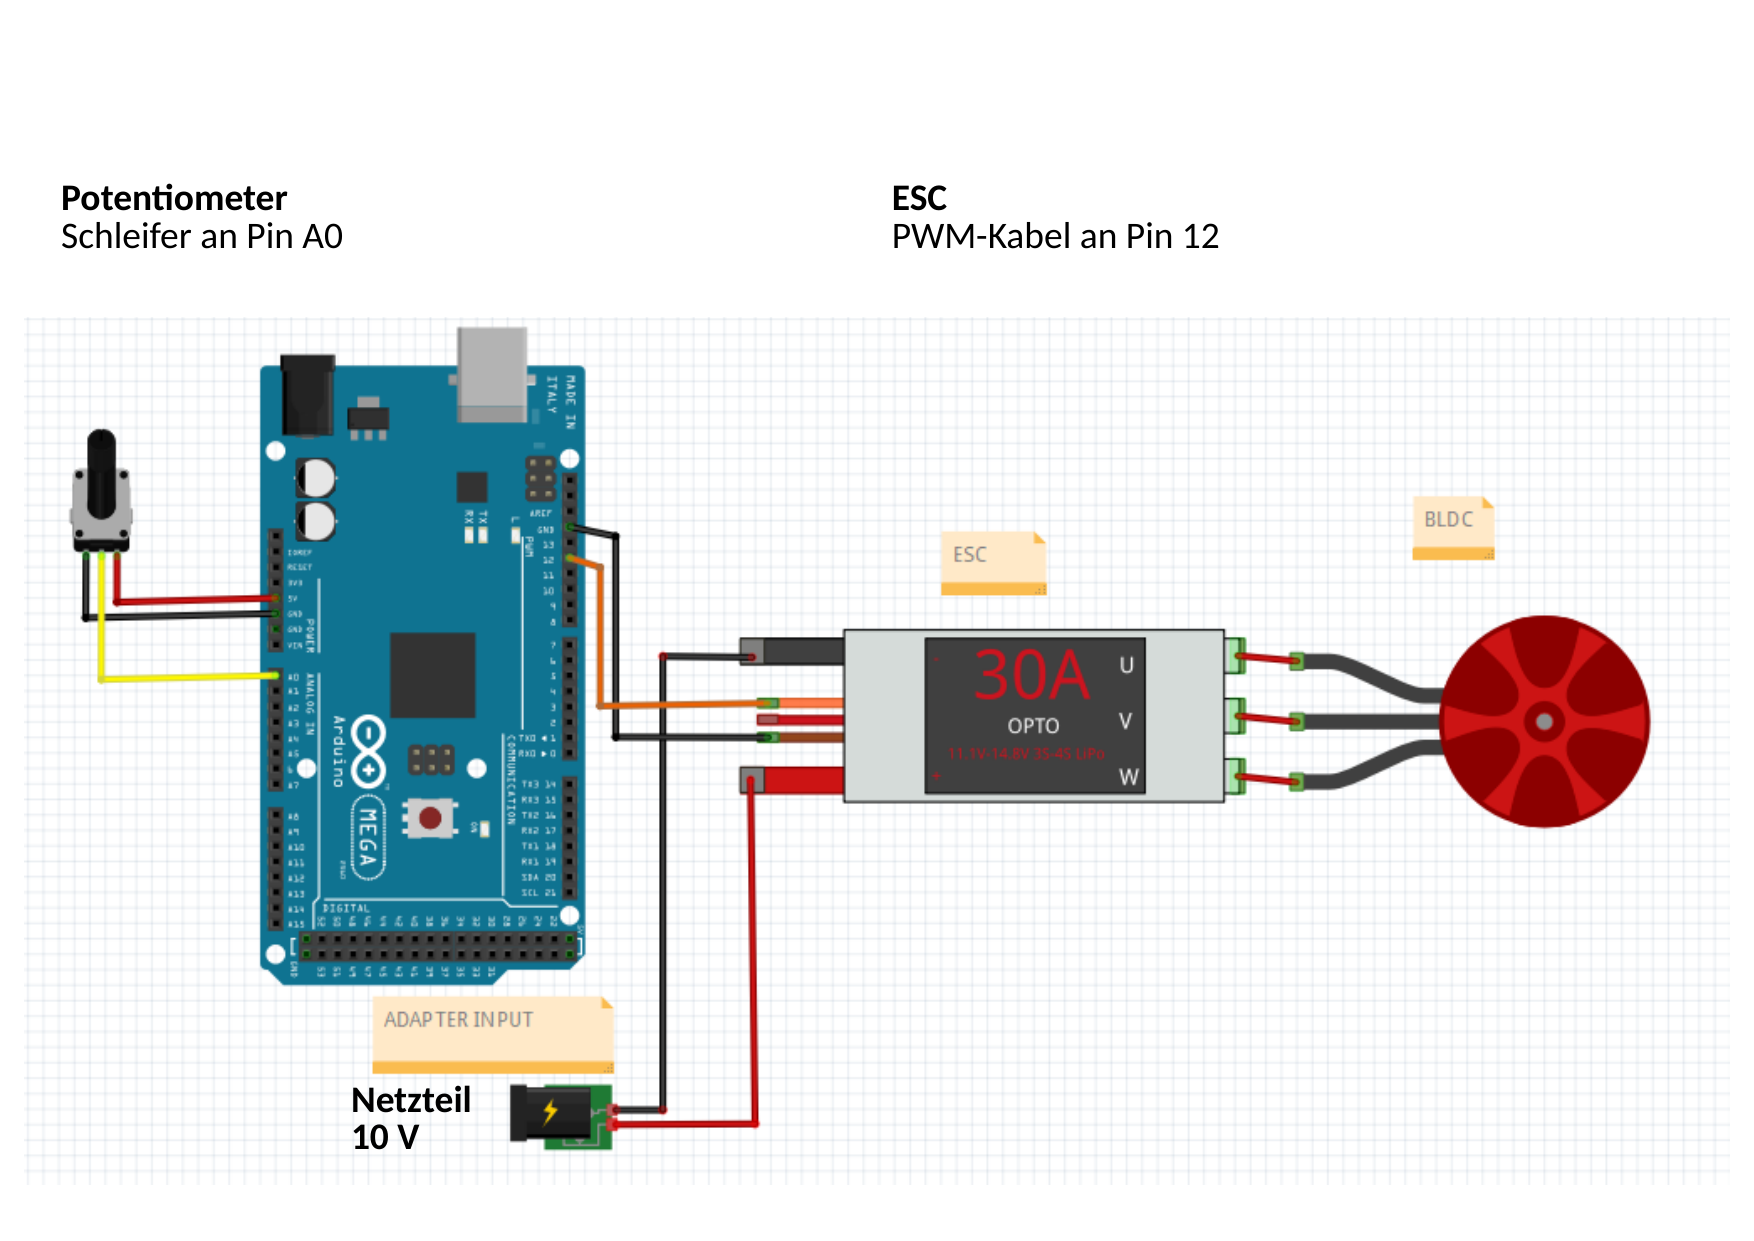

Potentiometer
Schleifer an Pin A0
ESC
PWM-Kabel an Pin 12
Netzteil
10 V